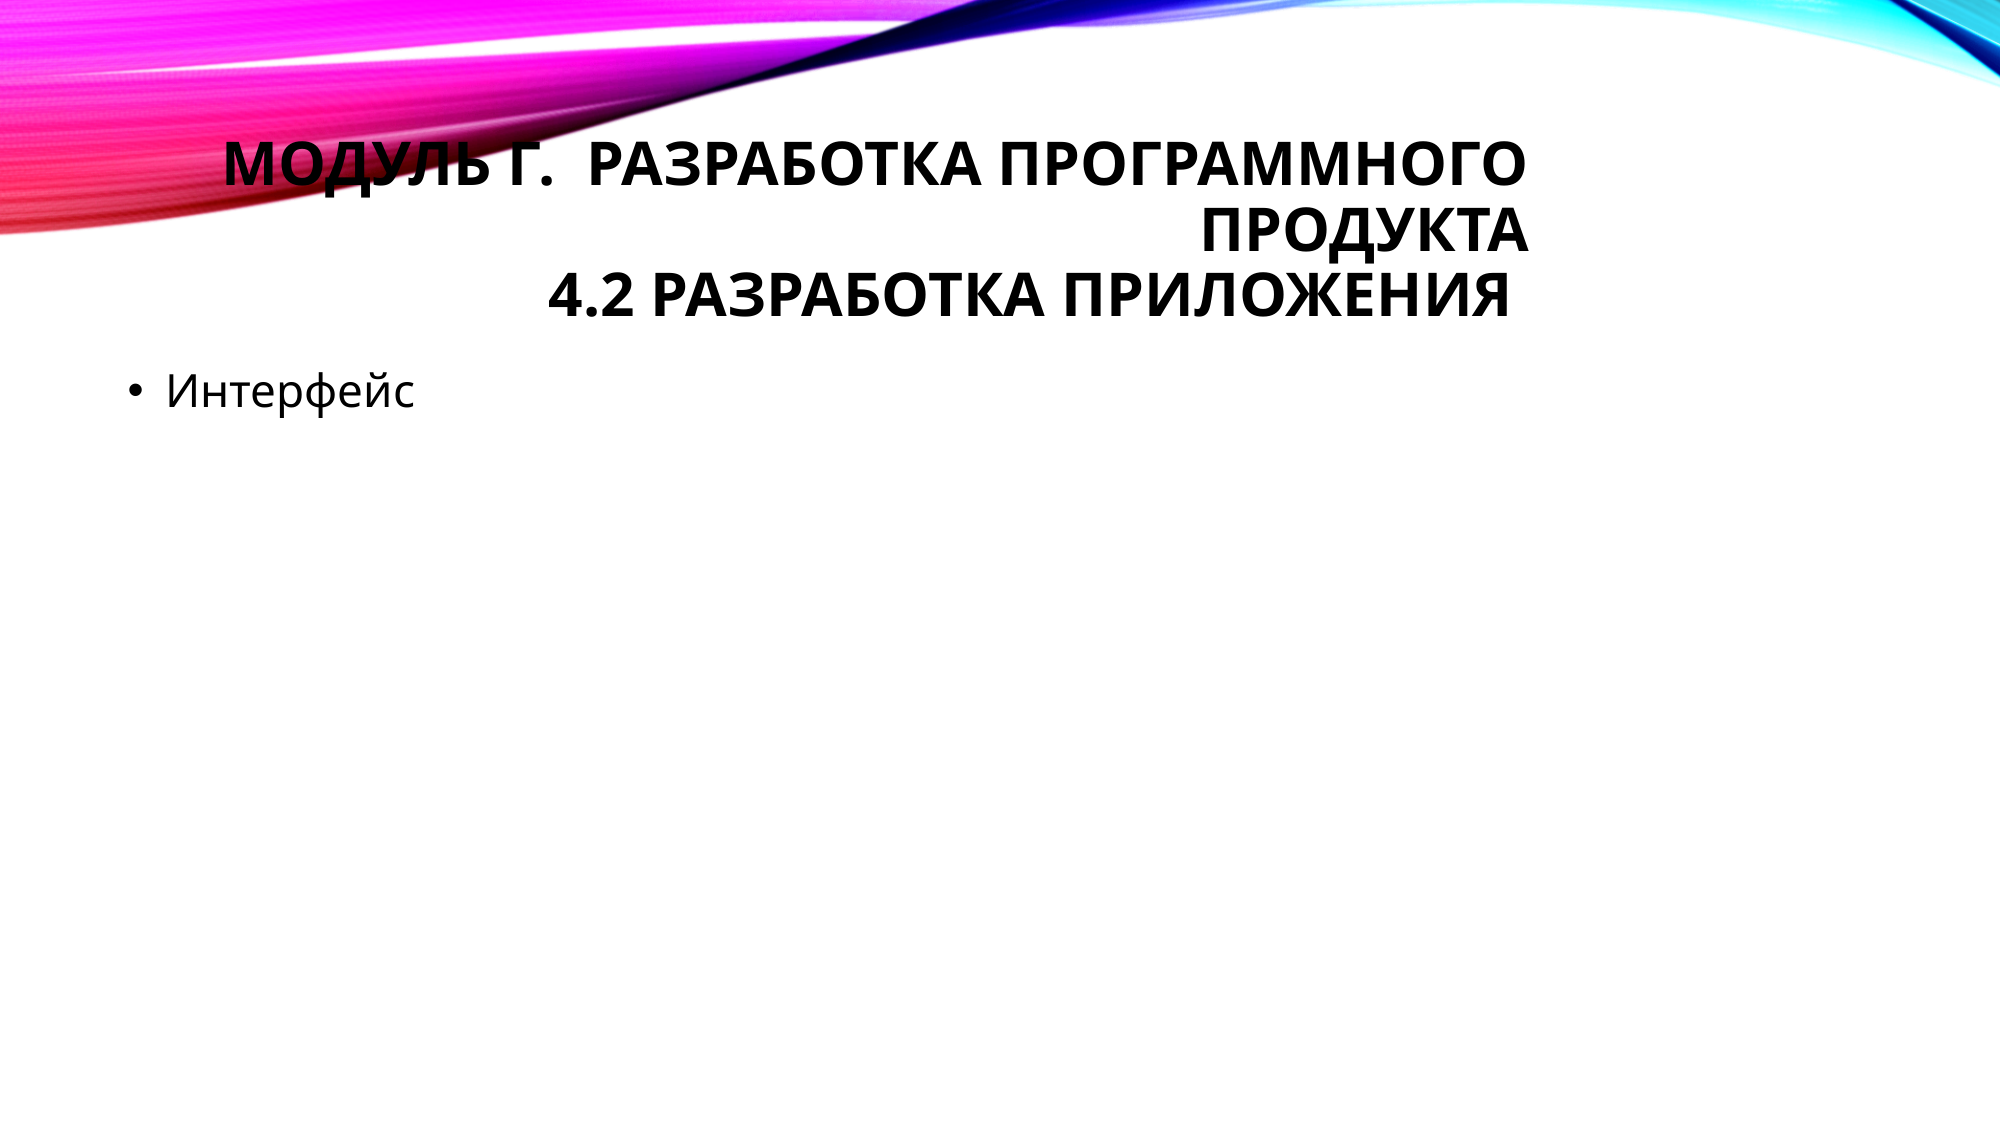

Модуль Г. Разработка программного продукта
4.2 Разработка приложения
# Интерфейс